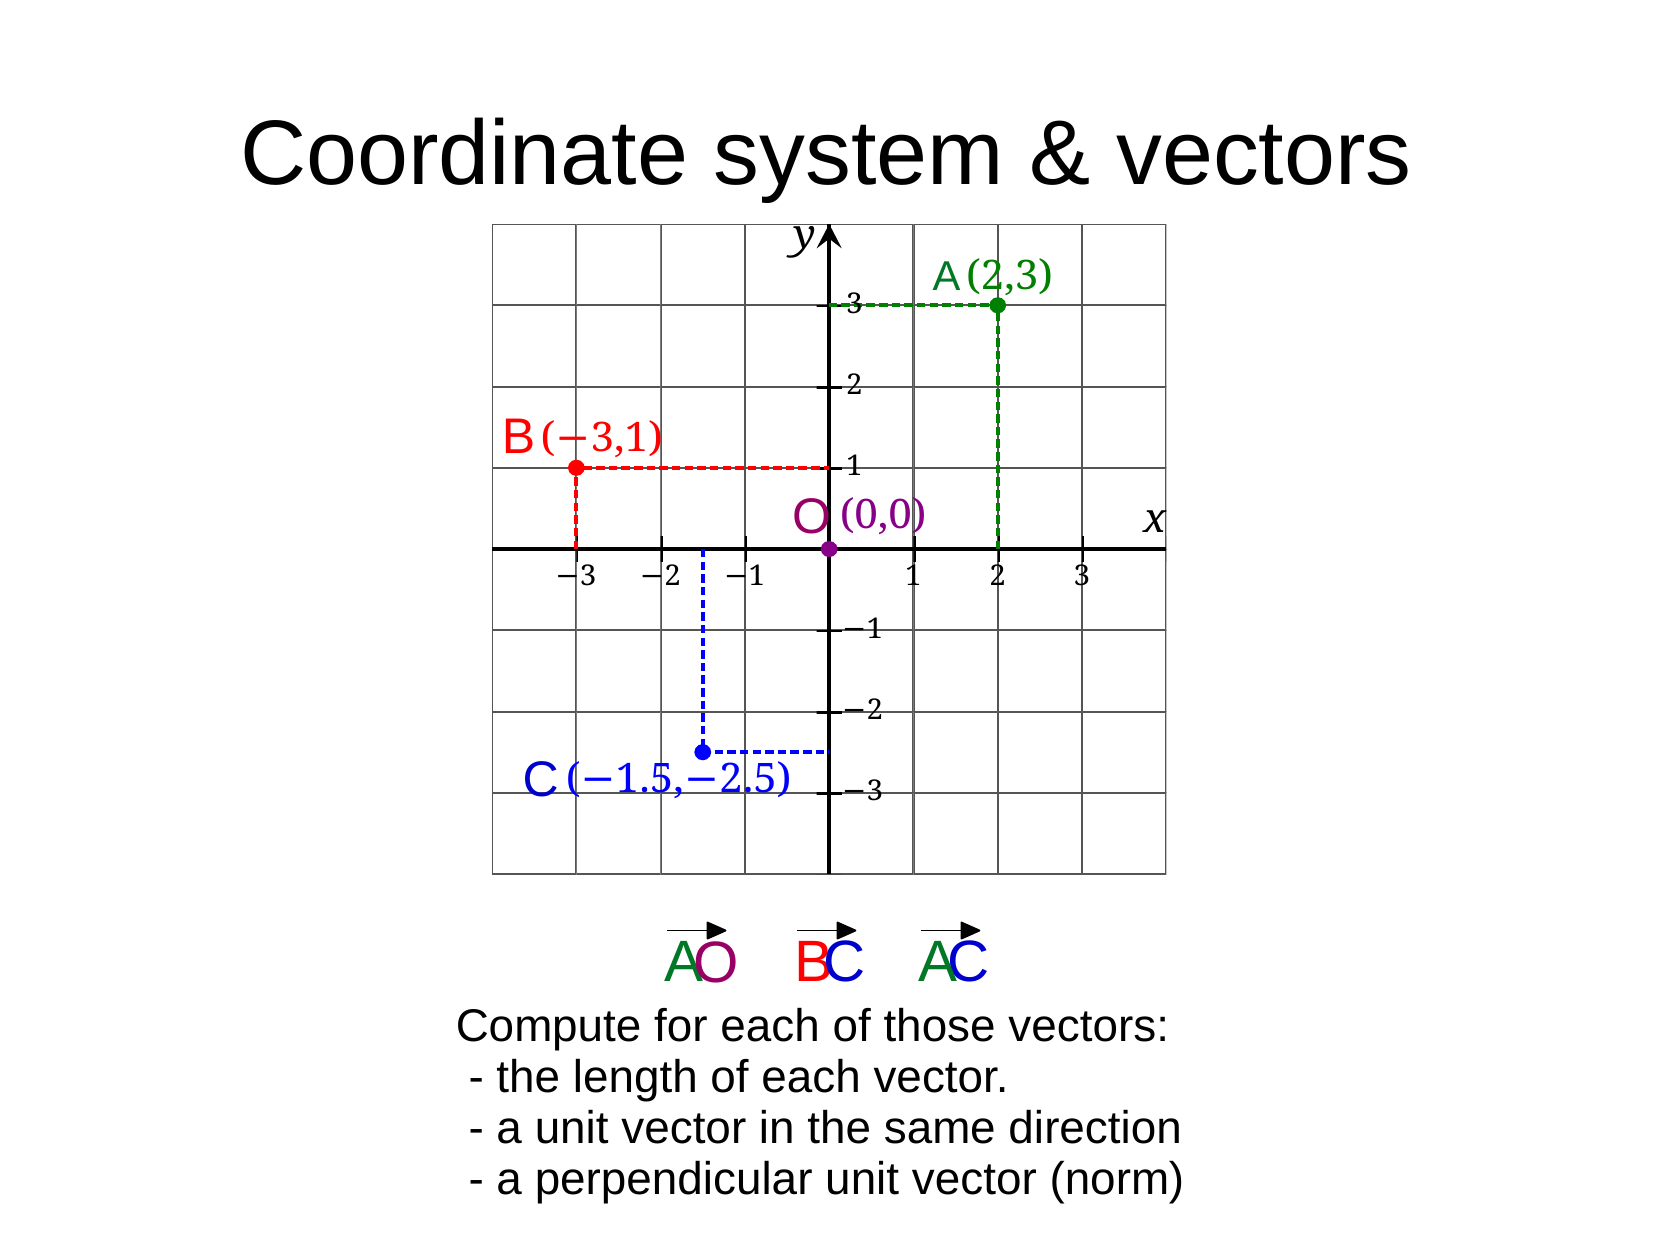

# Coordinate system & vectors
A
B
O
C
B
C
C
A
A
O
Compute for each of those vectors:
 - the length of each vector.
 - a unit vector in the same direction
 - a perpendicular unit vector (norm)